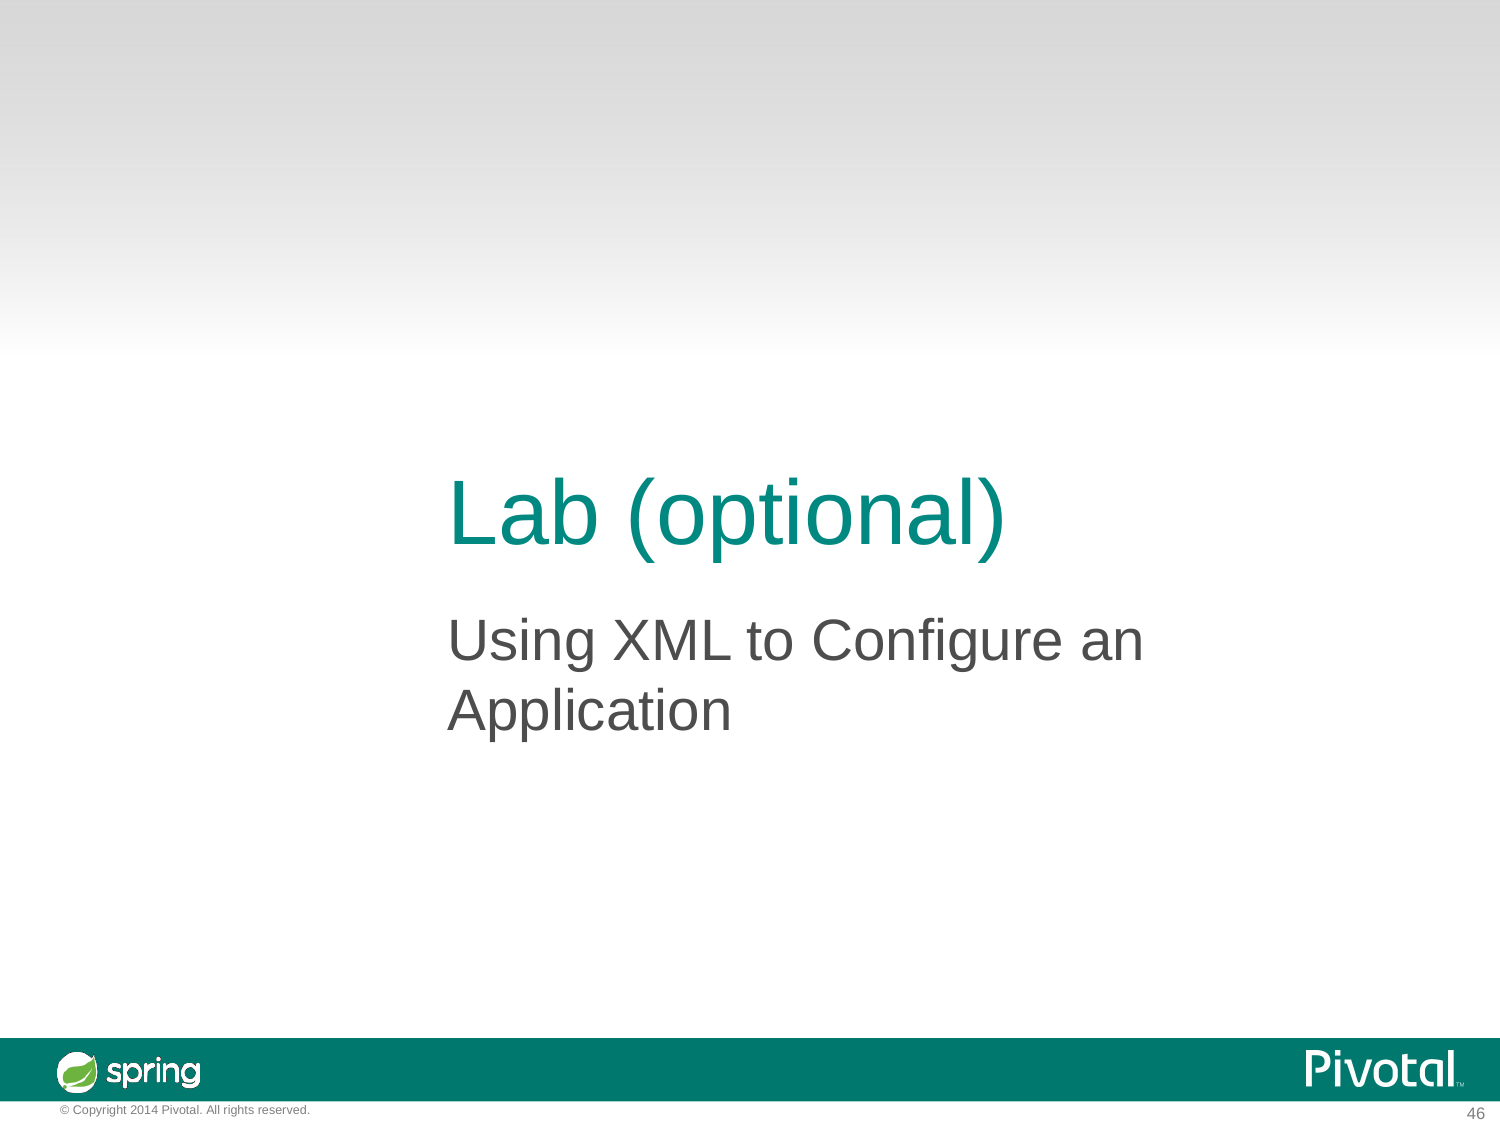

# Lab (optional)
Using XML to Configure an Application